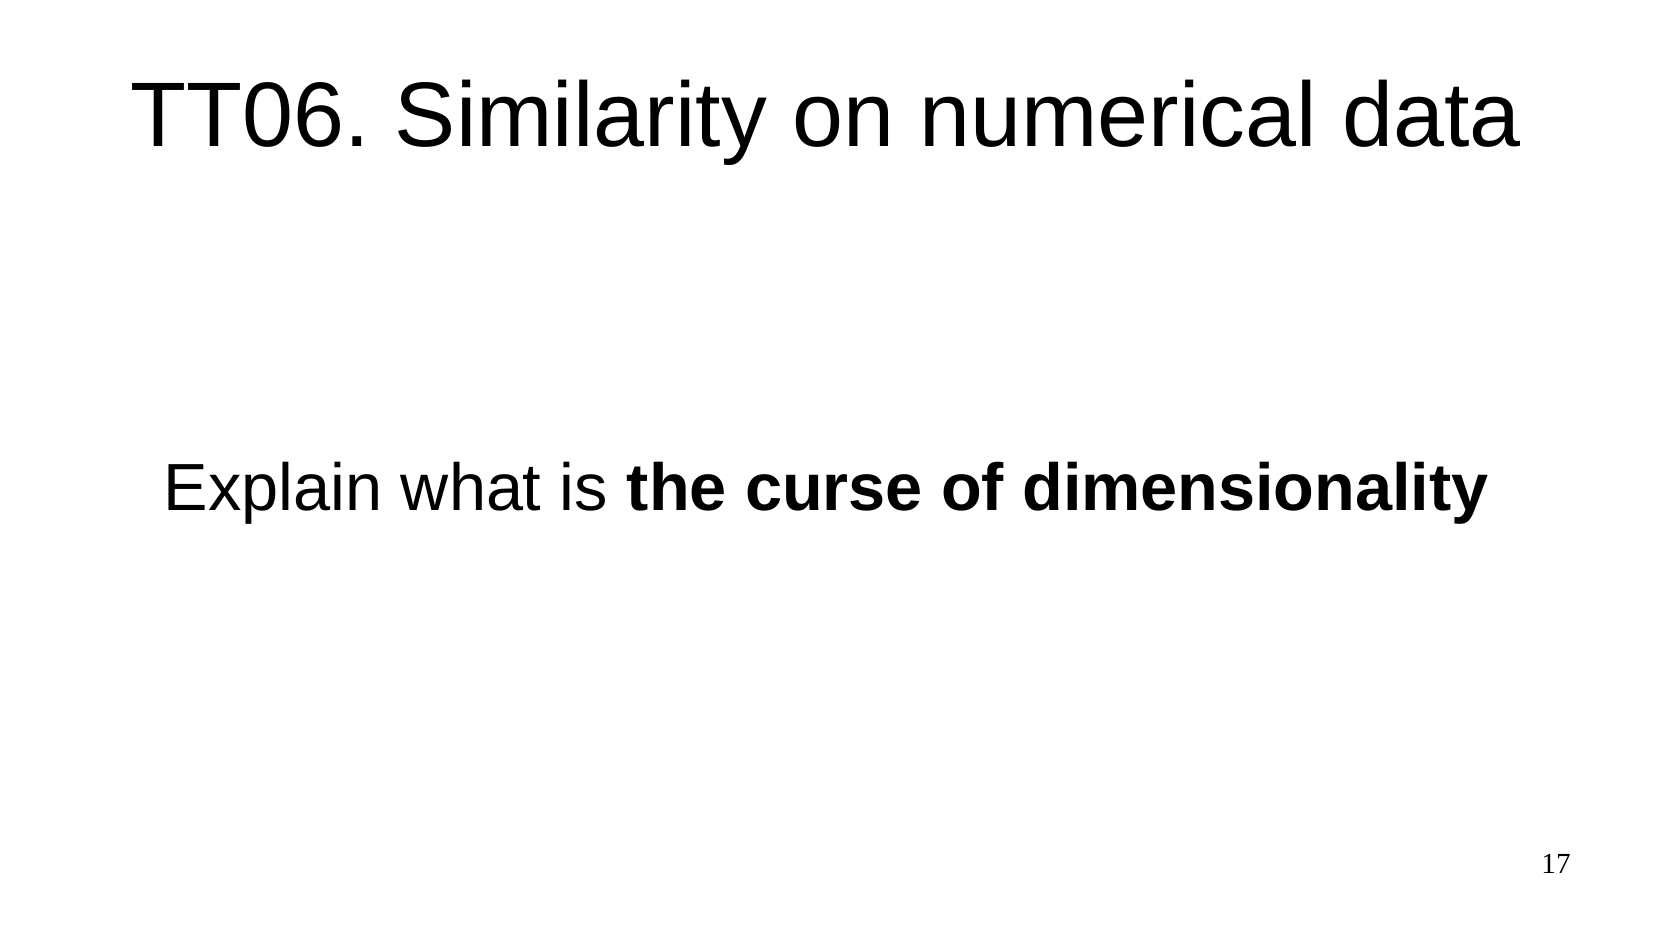

TT06. Similarity on numerical data
# Explain what is the curse of dimensionality
17